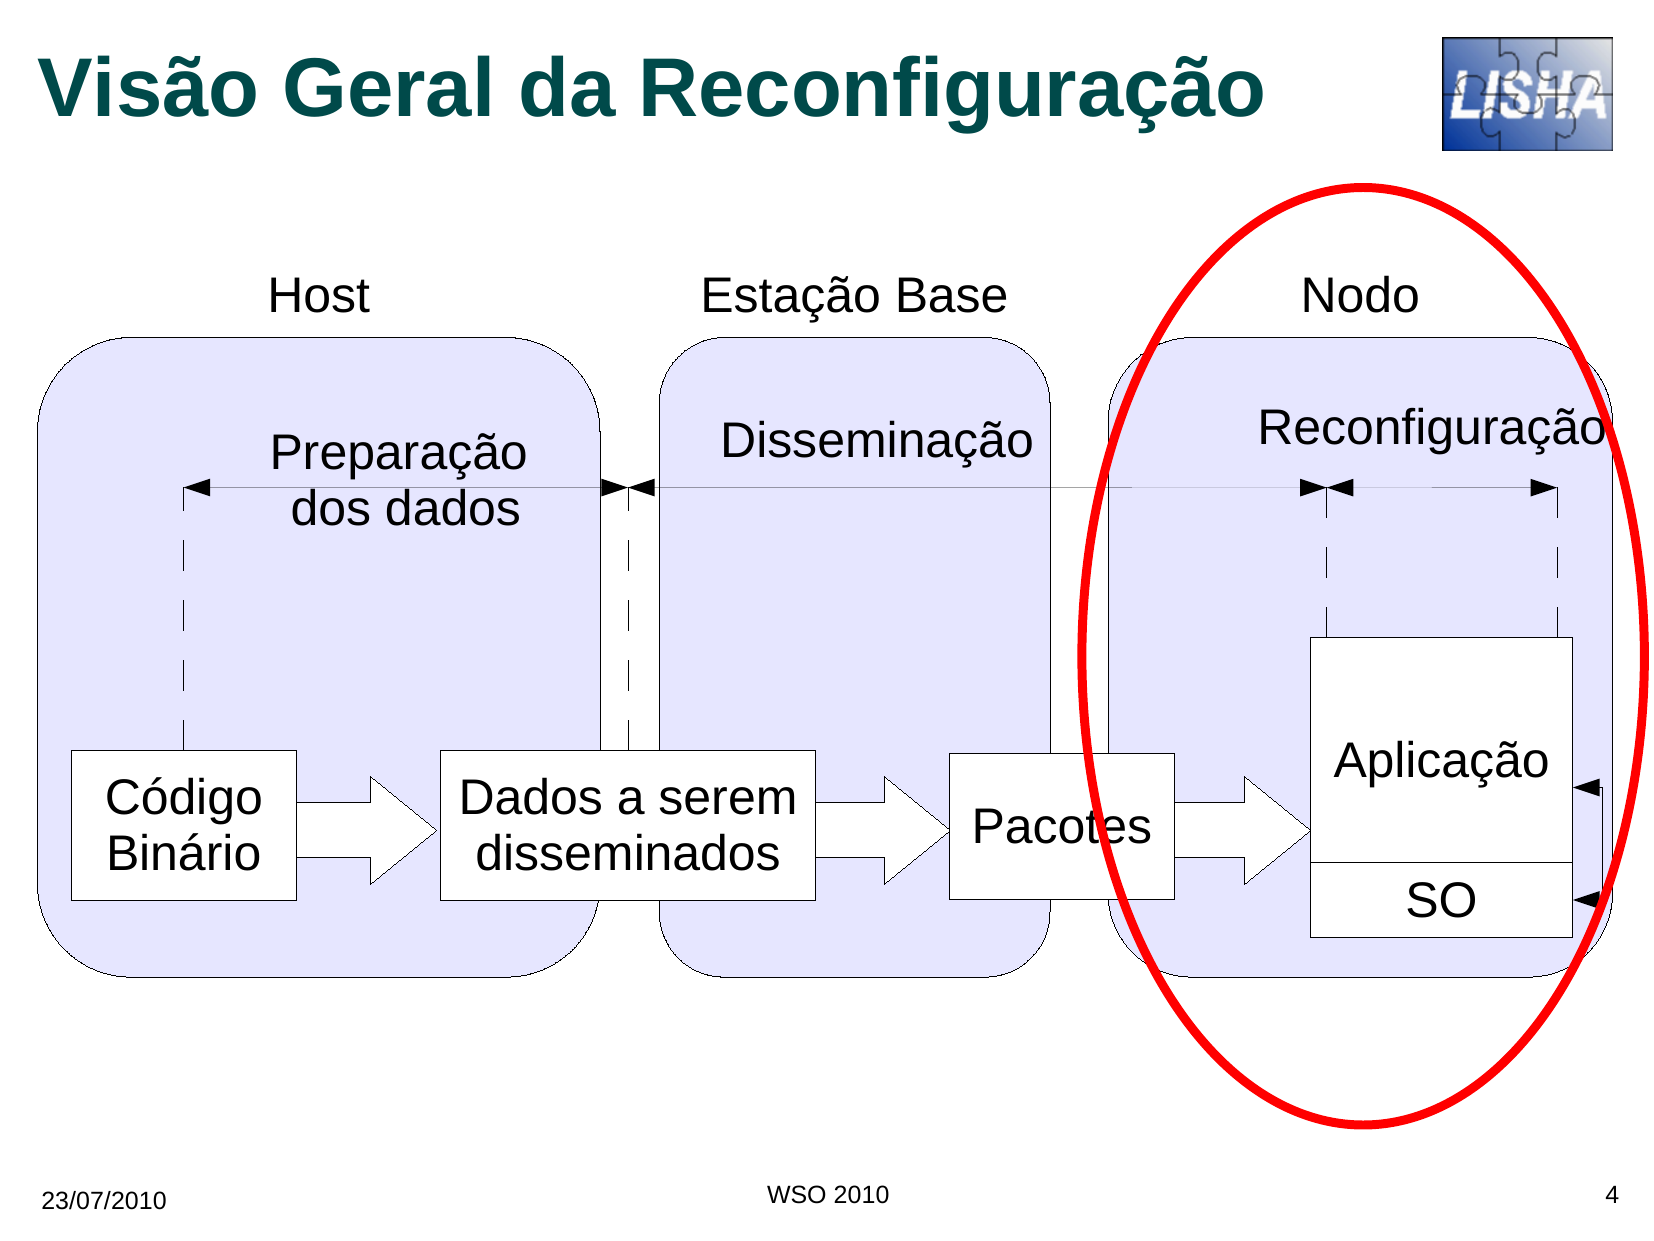

# Visão Geral da Reconfiguração
Host
Estação Base
Nodo
Reconfiguração
Disseminação
Preparação
dos dados
Aplicação
Código
Binário
Dados a serem
disseminados
Pacotes
SO